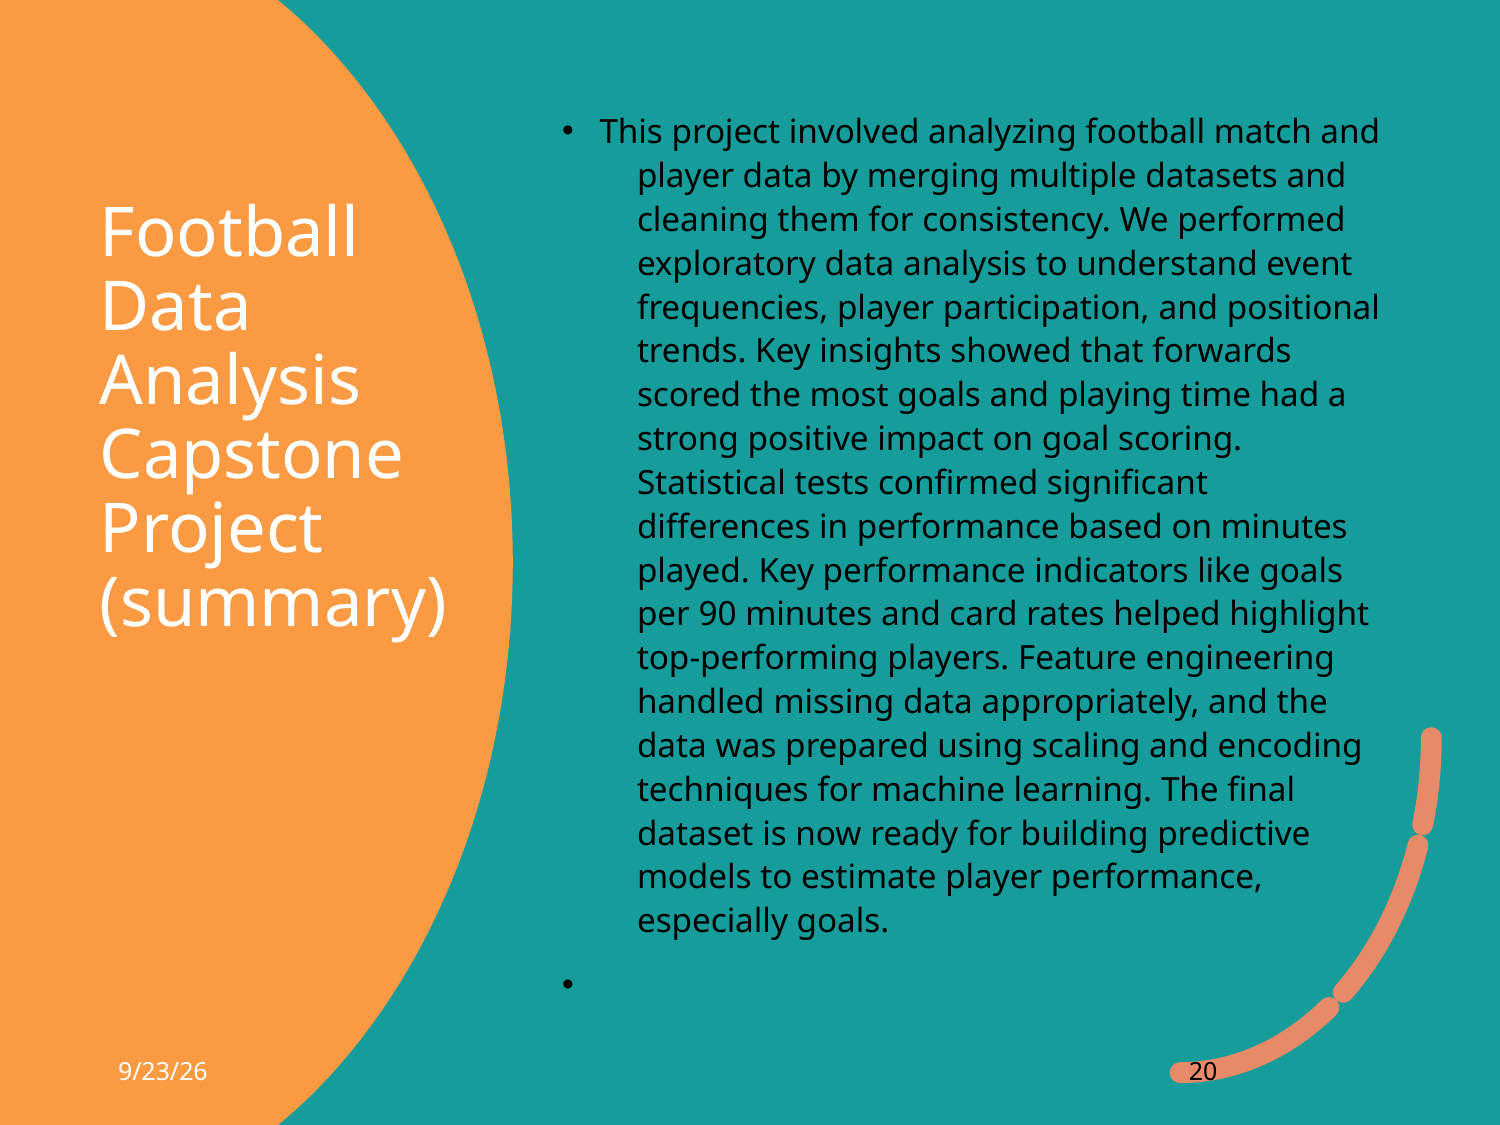

This project involved analyzing football match and player data by merging multiple datasets and cleaning them for consistency. We performed exploratory data analysis to understand event frequencies, player participation, and positional trends. Key insights showed that forwards scored the most goals and playing time had a strong positive impact on goal scoring. Statistical tests confirmed significant differences in performance based on minutes played. Key performance indicators like goals per 90 minutes and card rates helped highlight top-performing players. Feature engineering handled missing data appropriately, and the data was prepared using scaling and encoding techniques for machine learning. The final dataset is now ready for building predictive models to estimate player performance, especially goals.
# Football Data Analysis Capstone Project (summary)